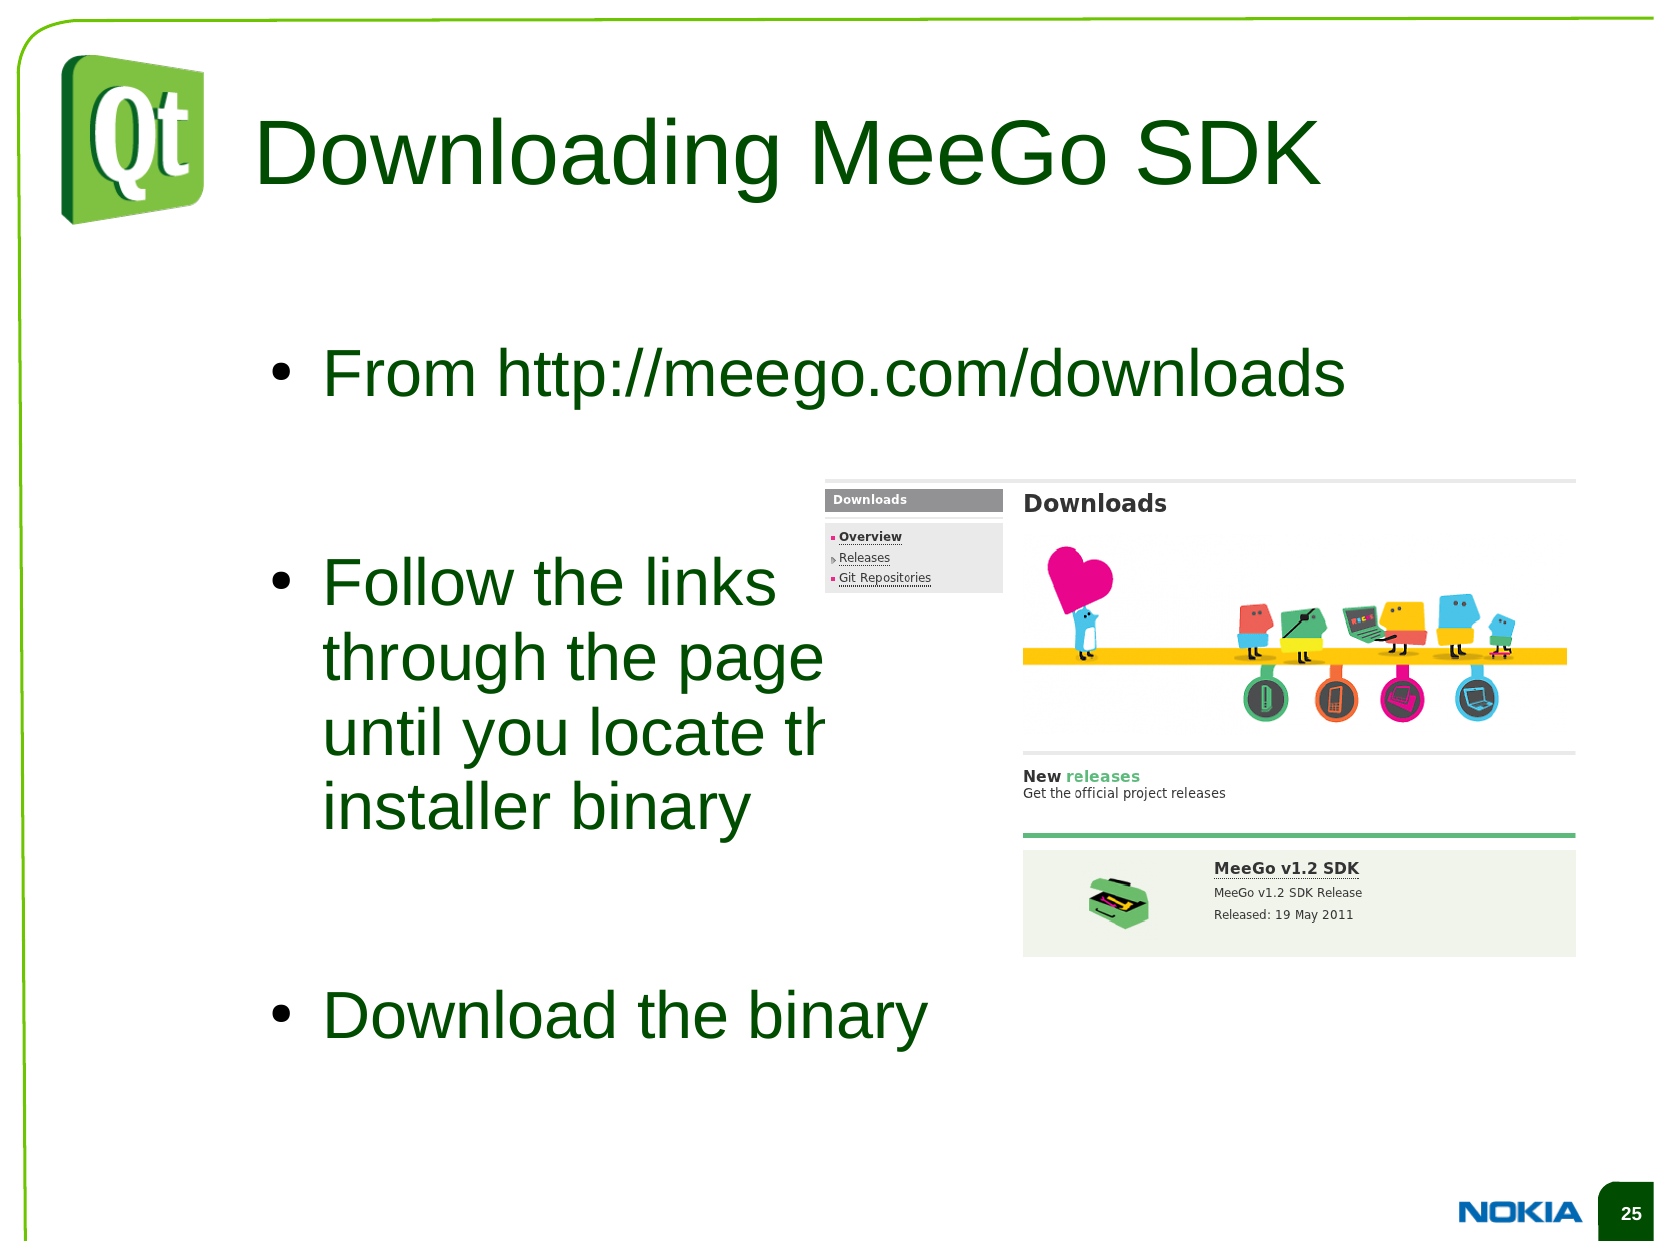

# Downloading MeeGo SDK
From http://meego.com/downloads
Follow the links
through the pages
until you locate the
installer binary
Download the binary